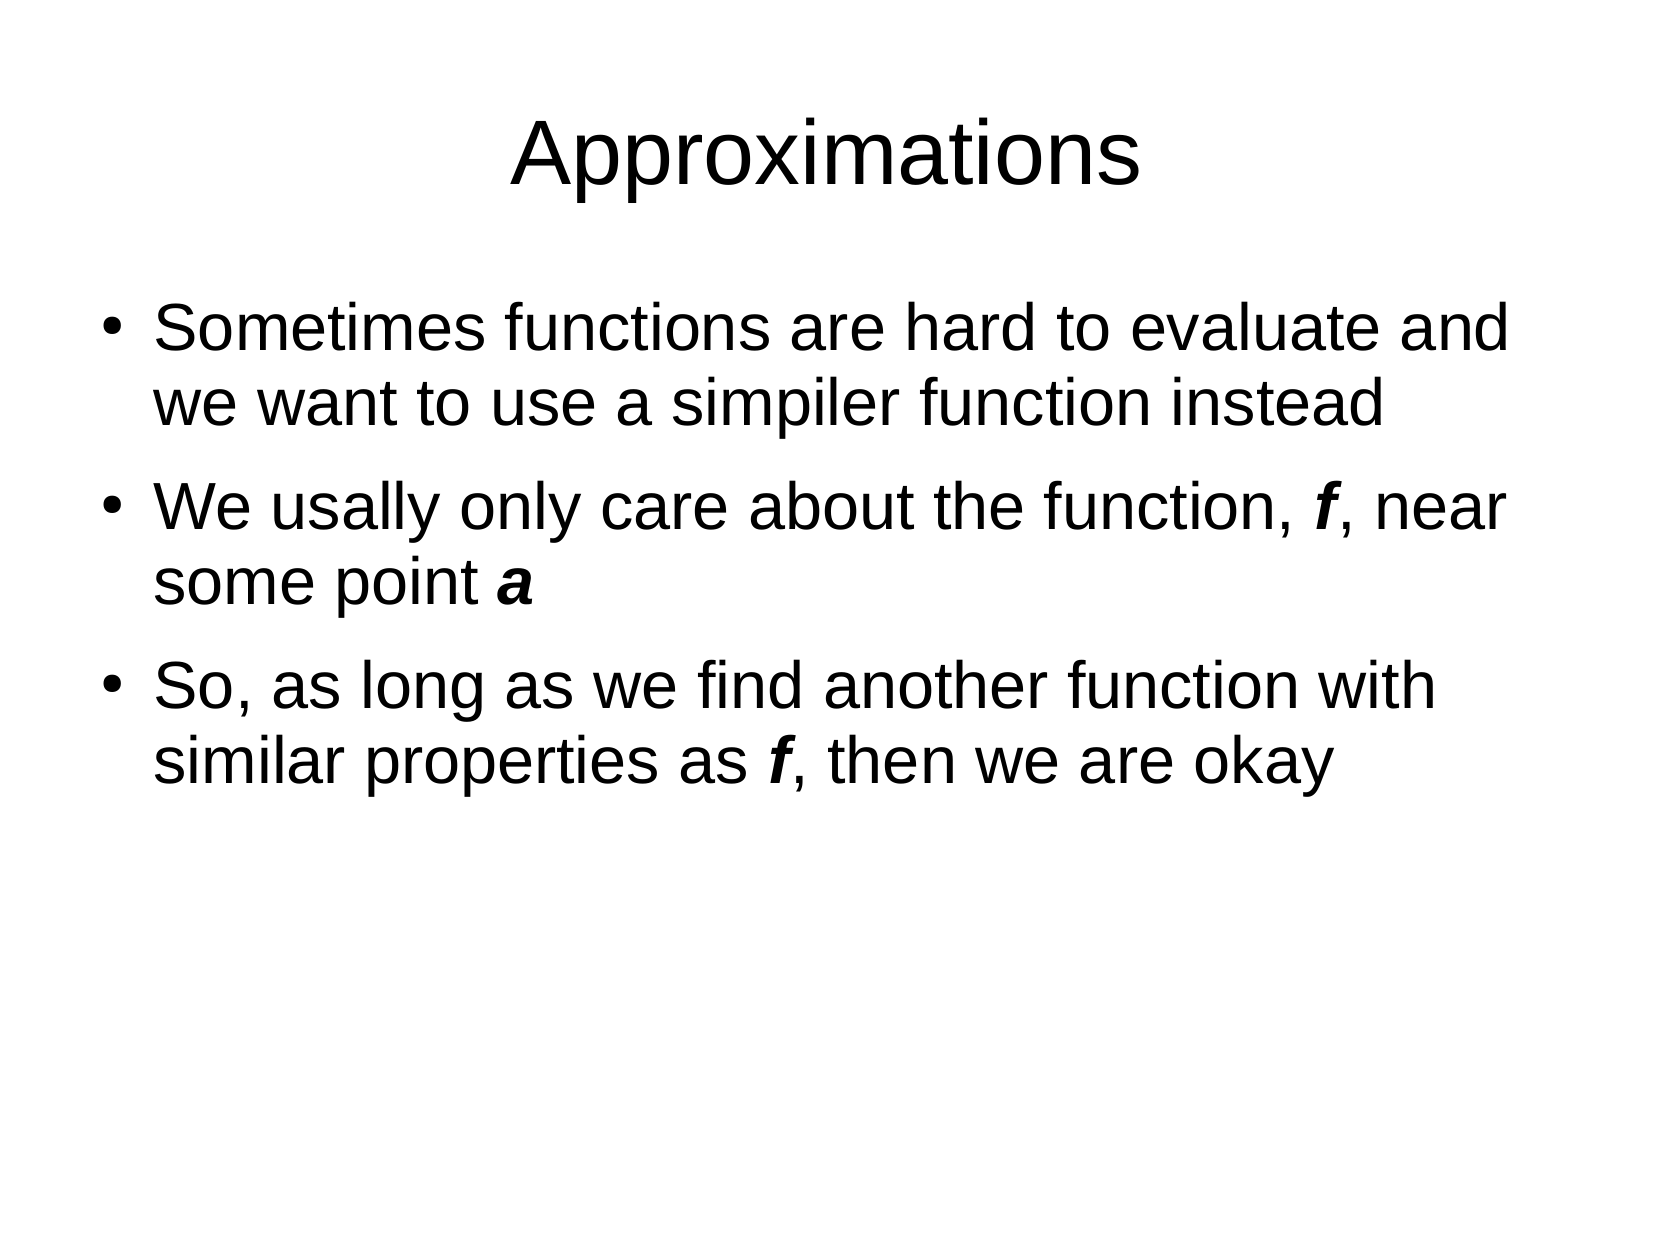

# Approximations
Sometimes functions are hard to evaluate and we want to use a simpiler function instead
We usally only care about the function, f, near some point a
So, as long as we find another function with similar properties as f, then we are okay